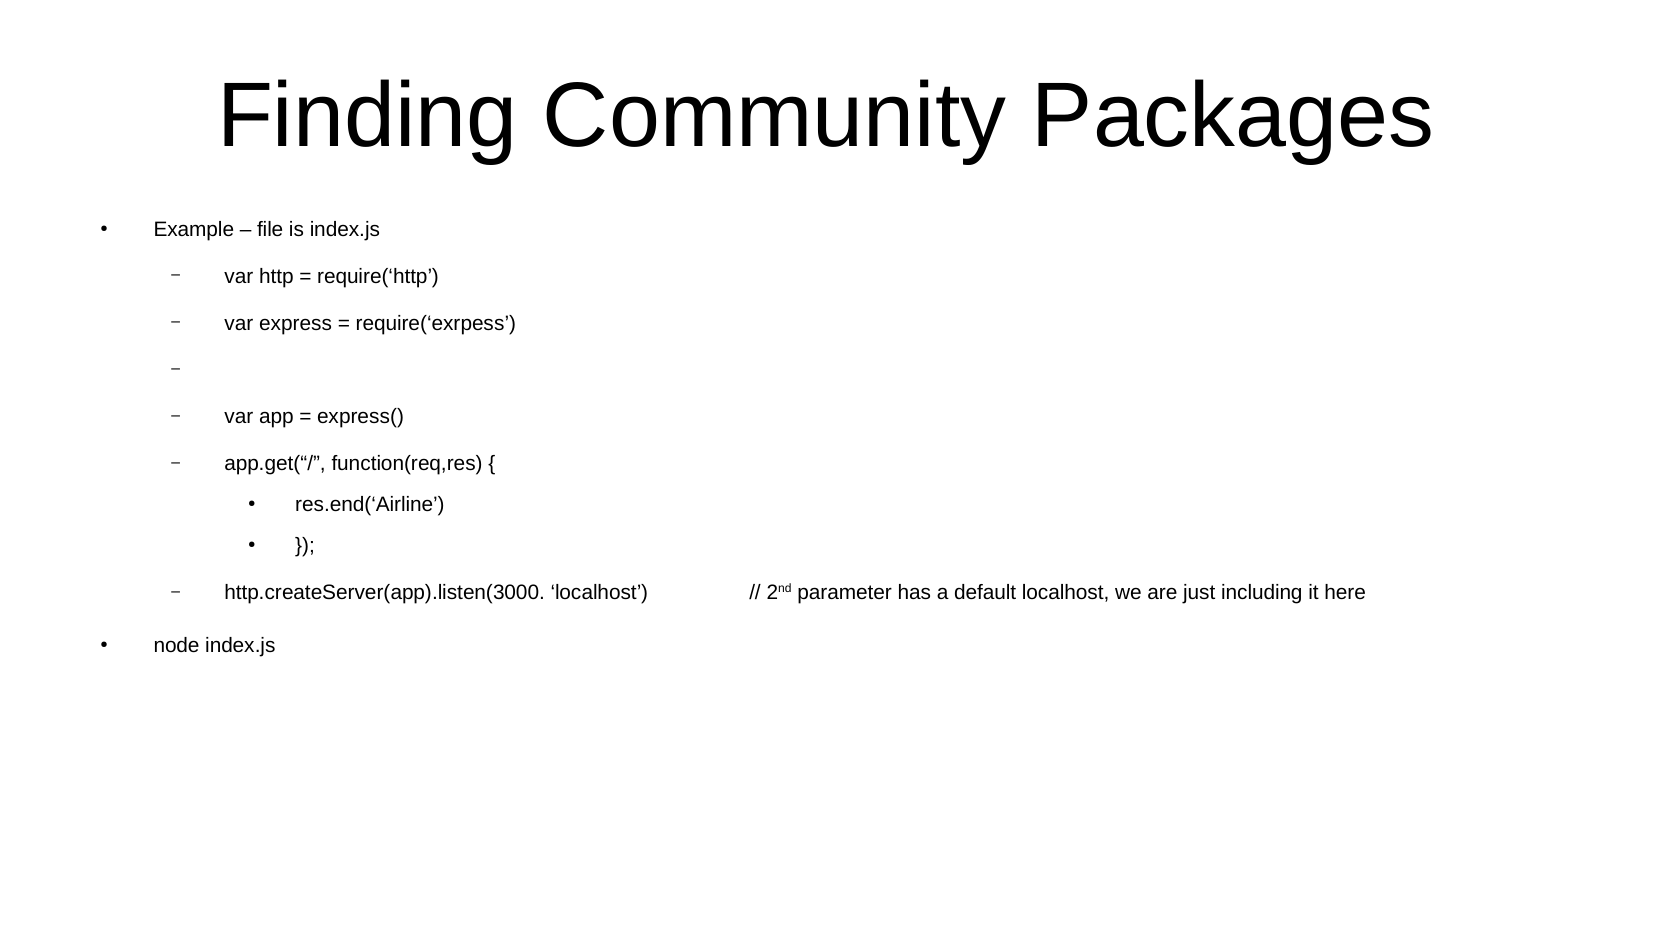

# Finding Community Packages
Example – file is index.js
var http = require(‘http’)
var express = require(‘exrpess’)
var app = express()
app.get(“/”, function(req,res) {
res.end(‘Airline’)
});
http.createServer(app).listen(3000. ‘localhost’)		// 2nd parameter has a default localhost, we are just including it here
node index.js